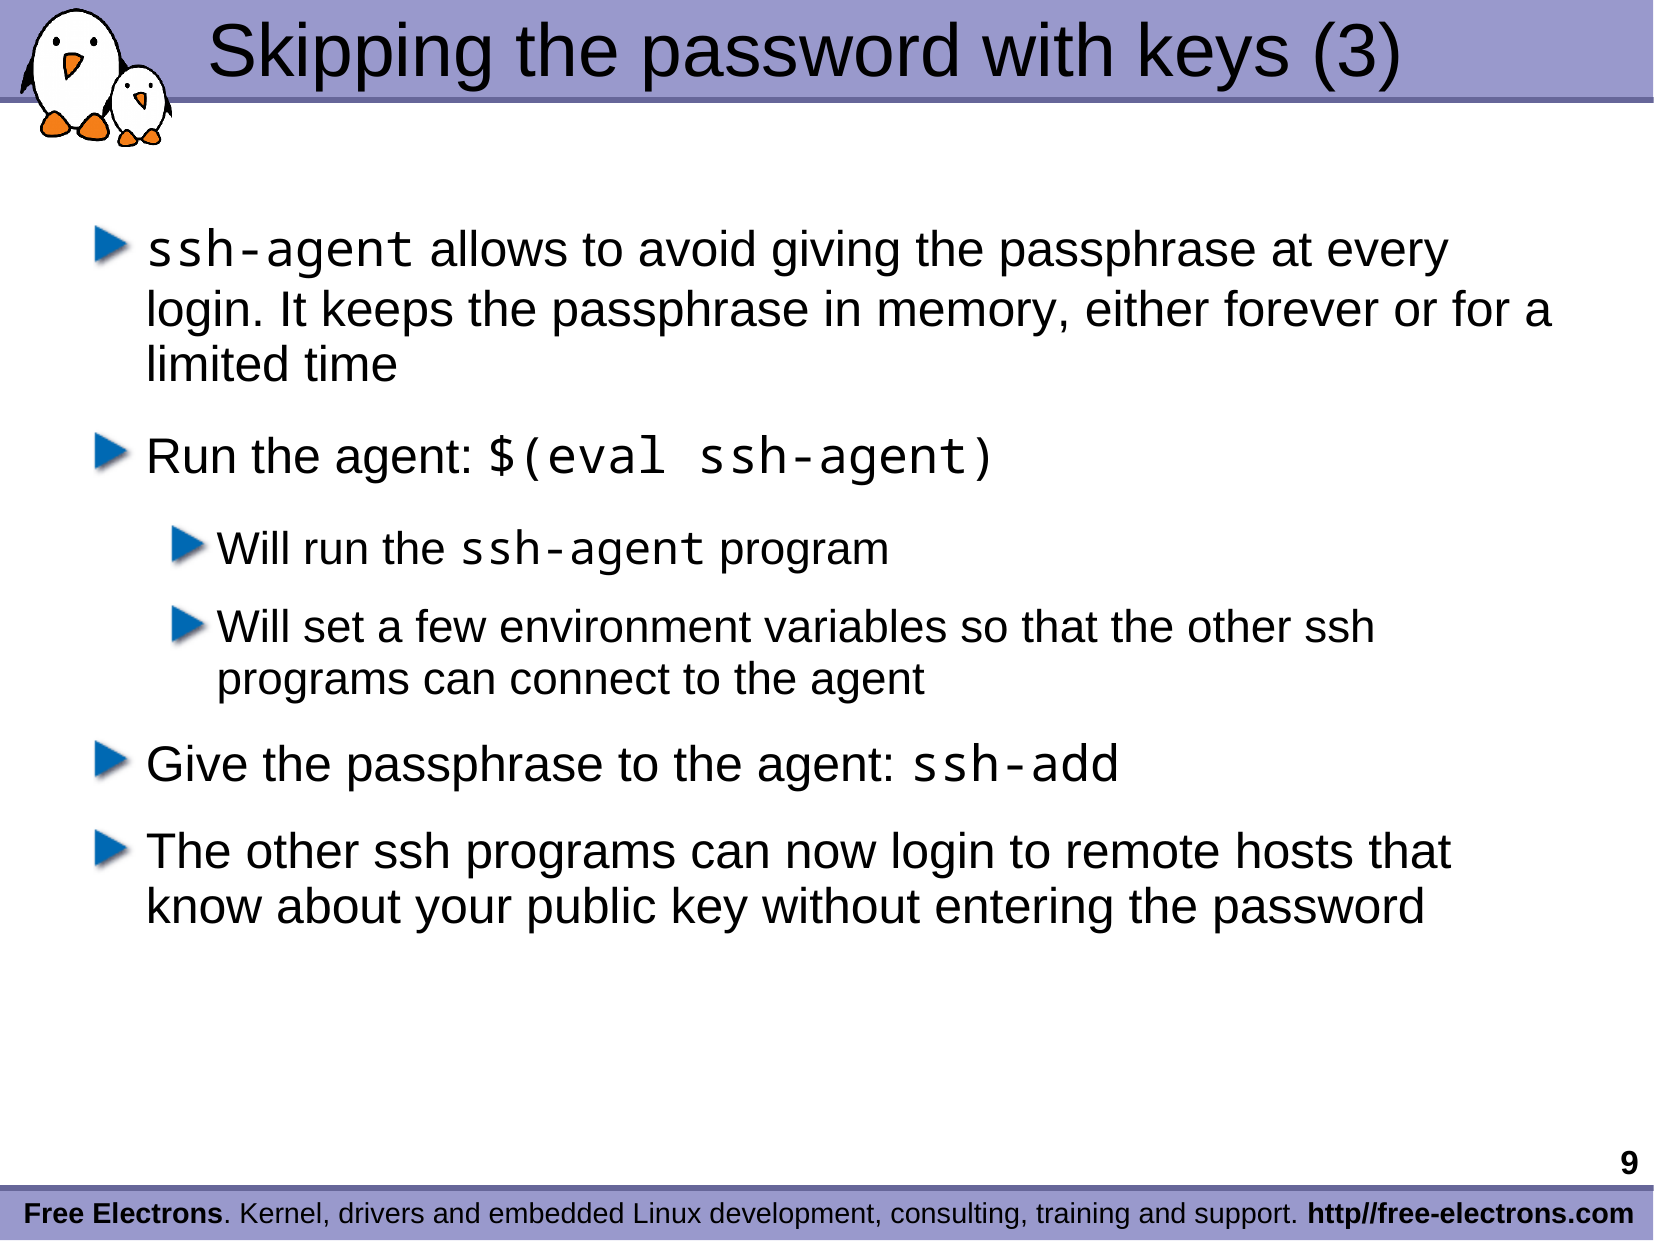

# Skipping the password with keys (3)
ssh-agent allows to avoid giving the passphrase at every login. It keeps the passphrase in memory, either forever or for a limited time
Run the agent: $(eval ssh-agent)
Will run the ssh-agent program
Will set a few environment variables so that the other ssh programs can connect to the agent
Give the passphrase to the agent: ssh-add
The other ssh programs can now login to remote hosts that know about your public key without entering the password